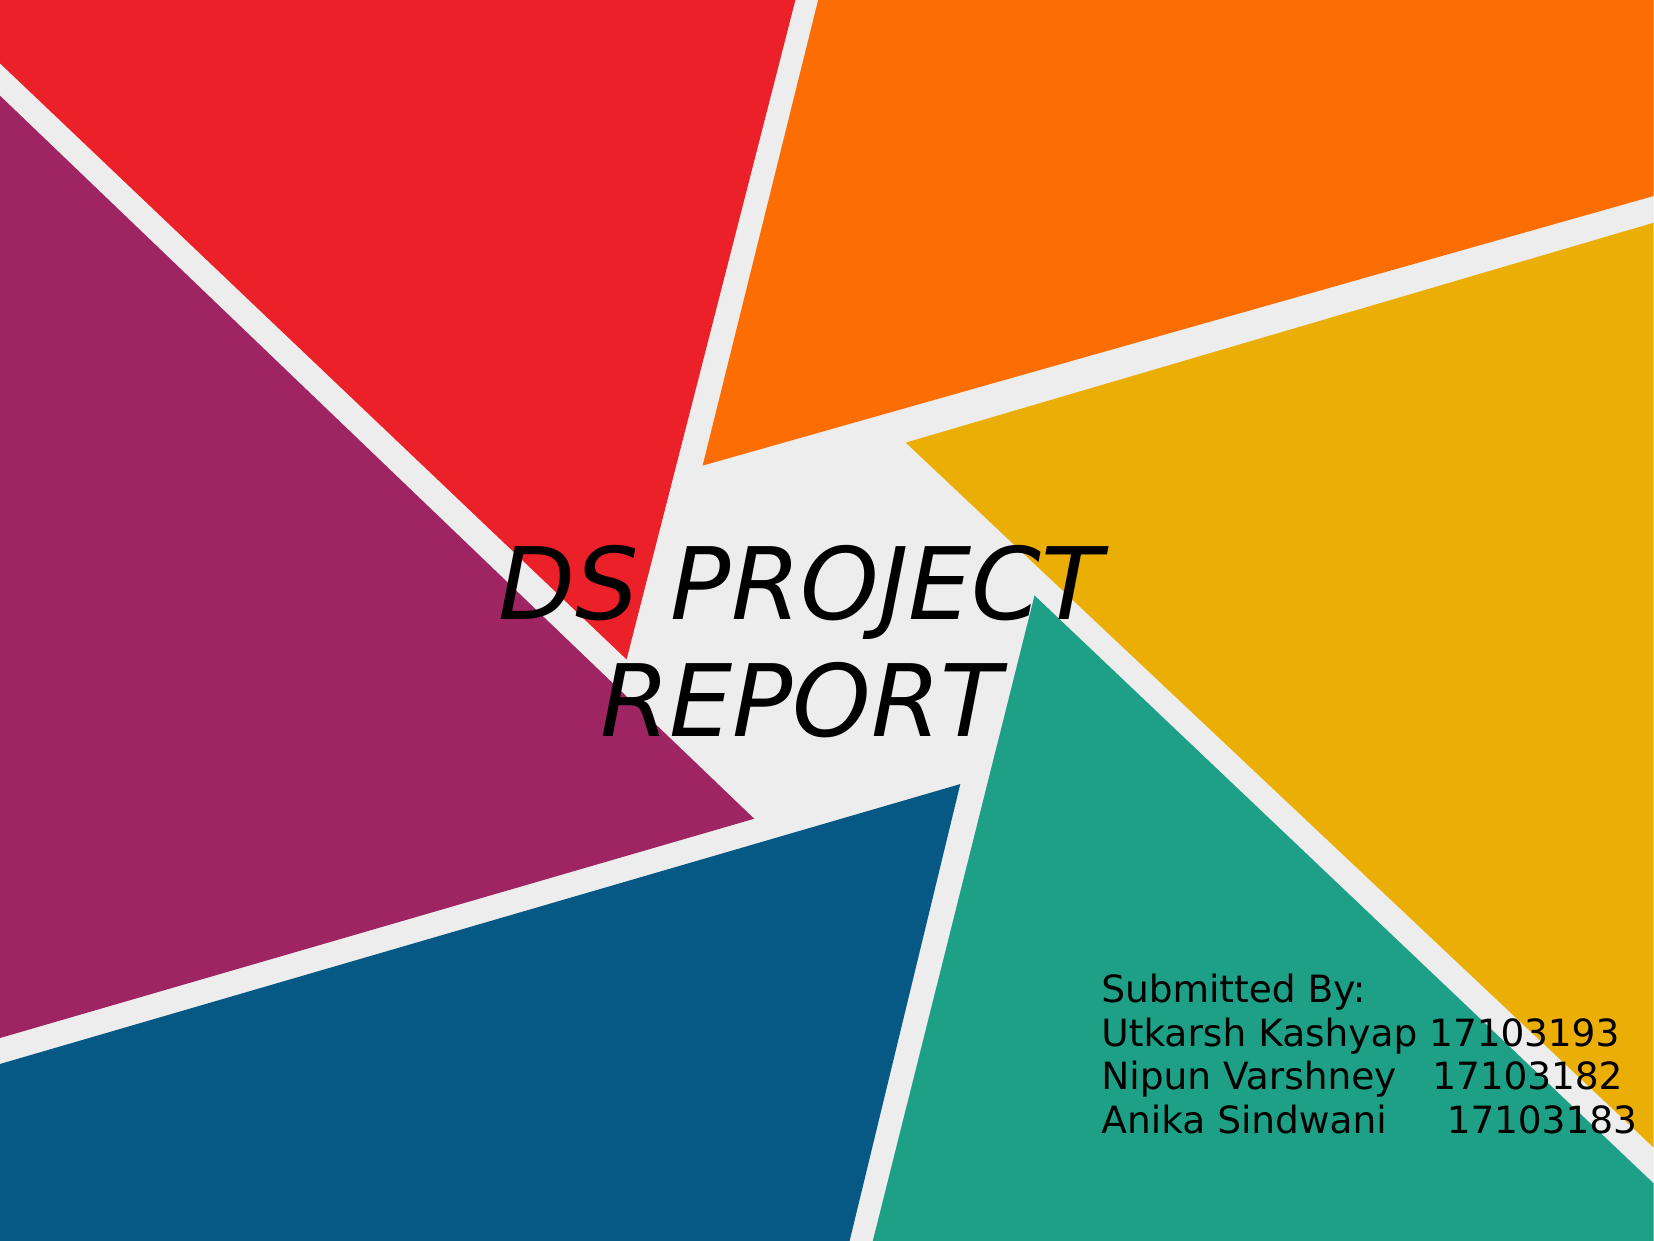

DS PROJECT REPORT
Submitted By:
Utkarsh Kashyap 17103193
Nipun Varshney 17103182
Anika Sindwani 17103183